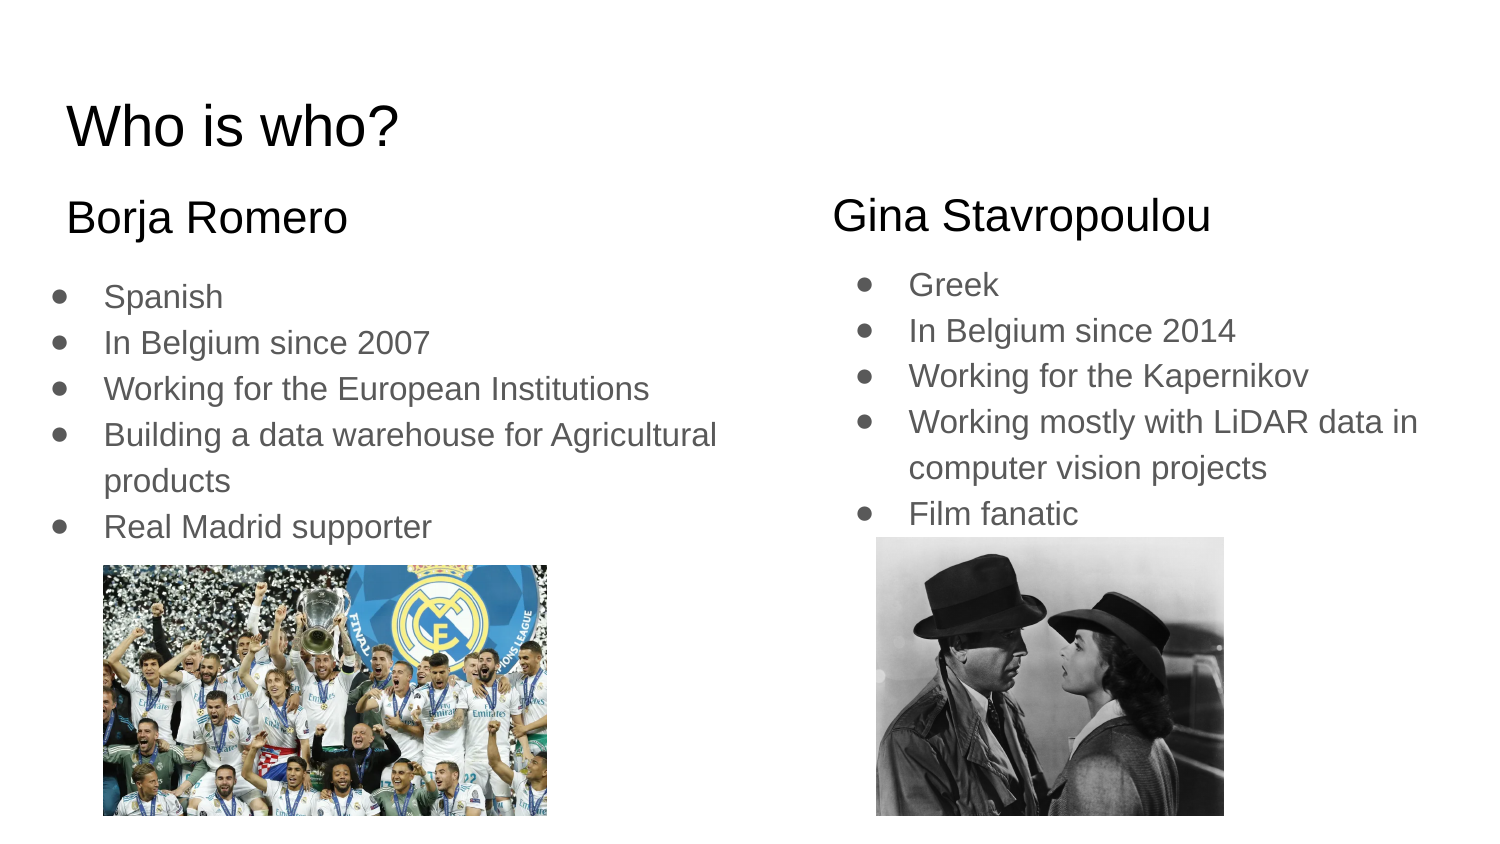

Who is who?
Gina Stavropoulou
Borja Romero
Greek
In Belgium since 2014
Working for the Kapernikov
Working mostly with LiDAR data in computer vision projects
Film fanatic
# Spanish
In Belgium since 2007
Working for the European Institutions
Building a data warehouse for Agricultural products
Real Madrid supporter